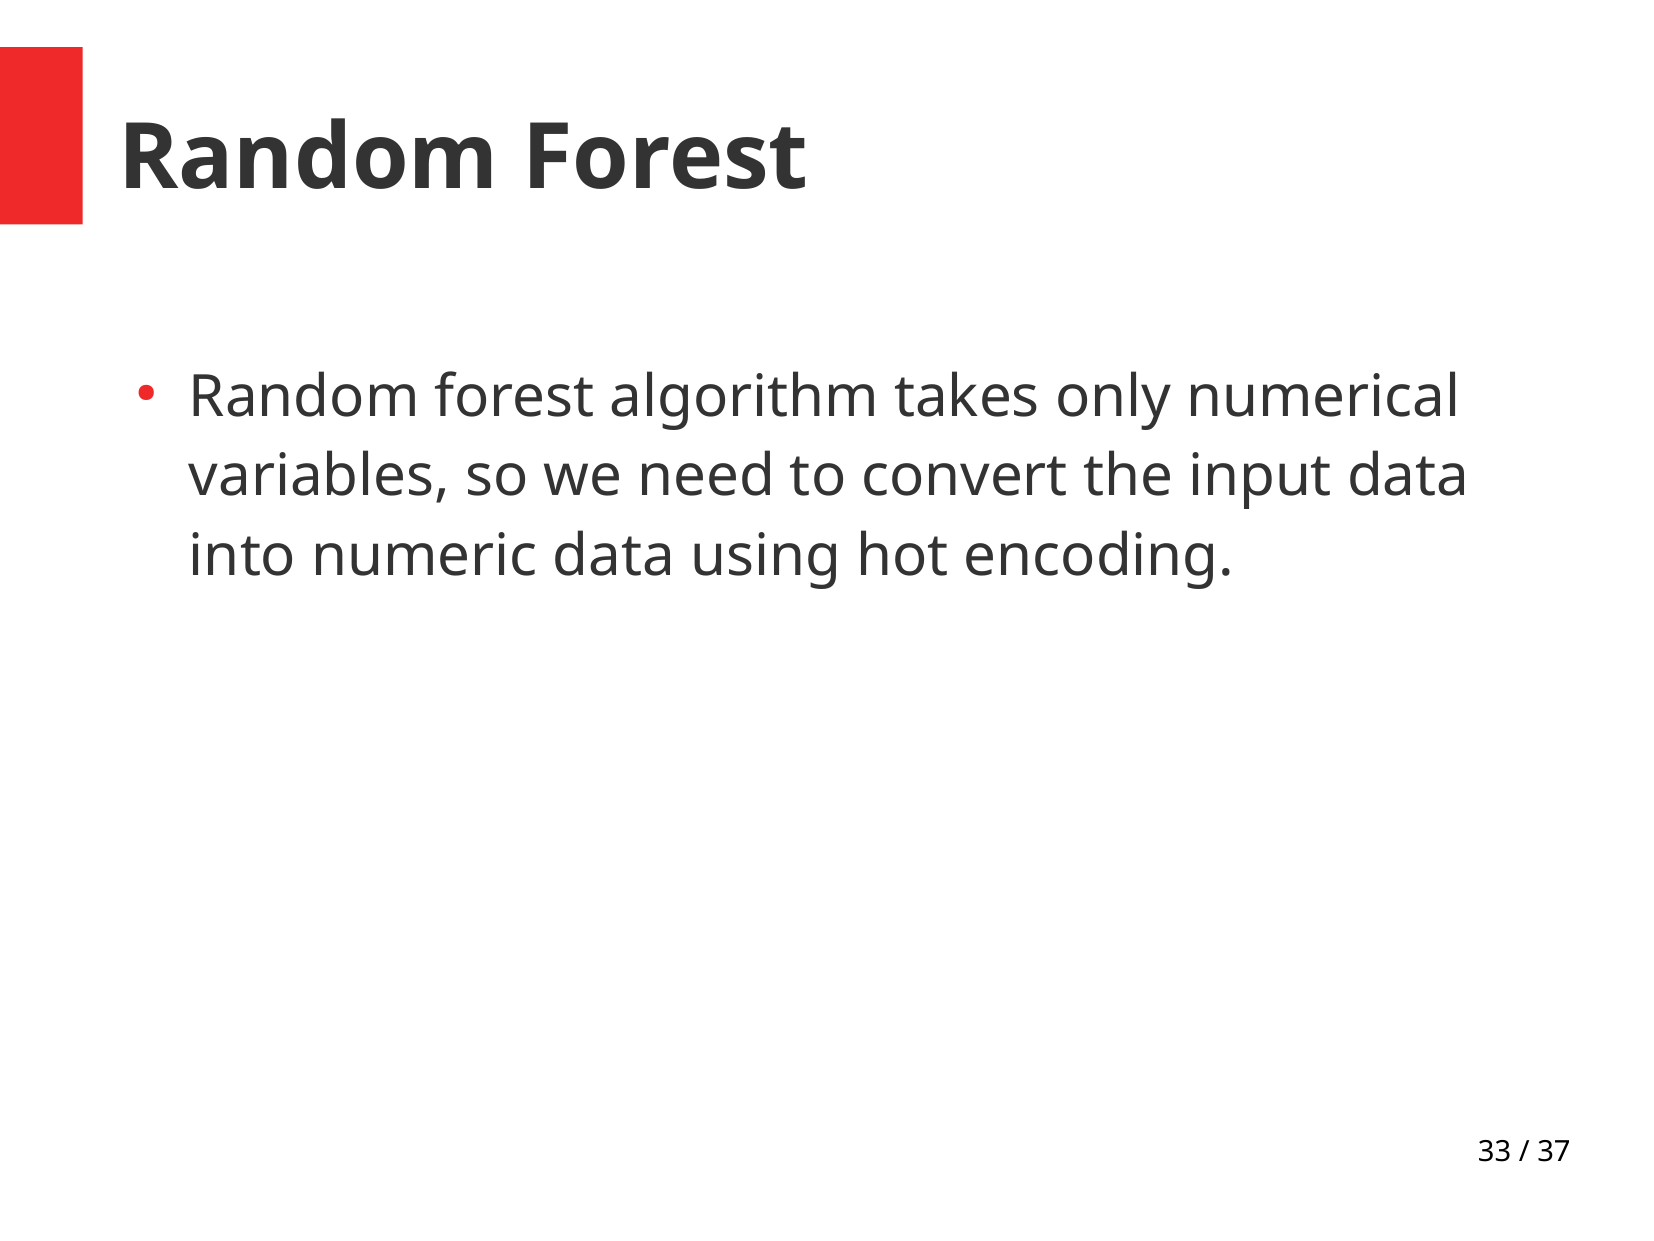

# Random Forest
Random forest algorithm takes only numerical variables, so we need to convert the input data into numeric data using hot encoding.
33